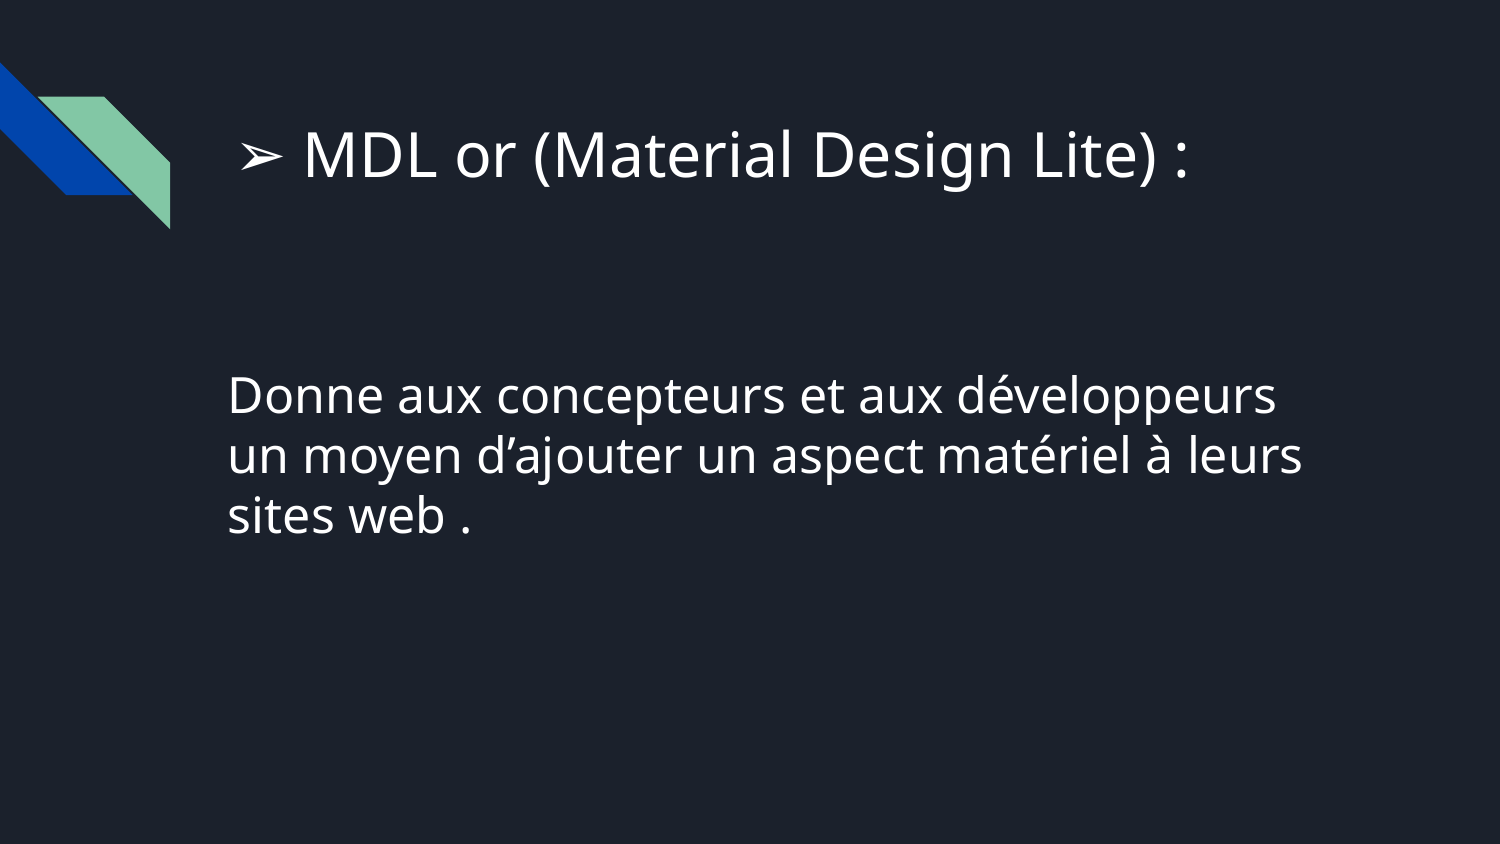

MDL or (Material Design Lite) :
# Donne aux concepteurs et aux développeurs un moyen d’ajouter un aspect matériel à leurs sites web .